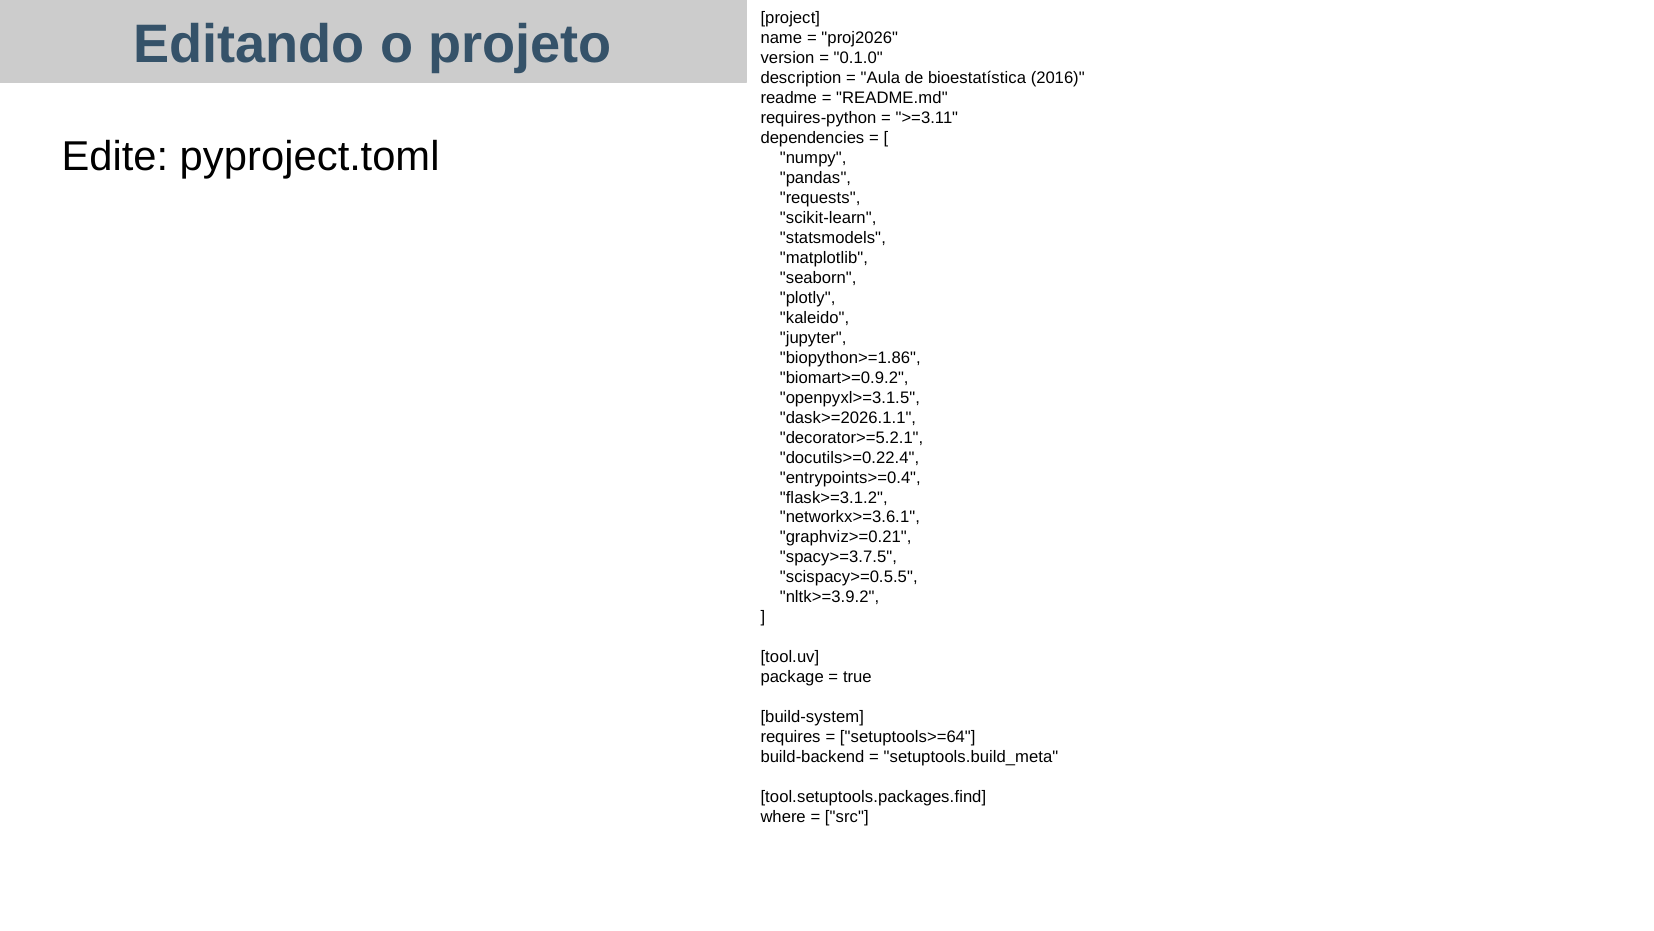

Editando o projeto
[project]
name = "proj2026"
version = "0.1.0"
description = "Aula de bioestatística (2016)"
readme = "README.md"
requires-python = ">=3.11"
dependencies = [
 "numpy",
 "pandas",
 "requests",
 "scikit-learn",
 "statsmodels",
 "matplotlib",
 "seaborn",
 "plotly",
 "kaleido",
 "jupyter",
 "biopython>=1.86",
 "biomart>=0.9.2",
 "openpyxl>=3.1.5",
 "dask>=2026.1.1",
 "decorator>=5.2.1",
 "docutils>=0.22.4",
 "entrypoints>=0.4",
 "flask>=3.1.2",
 "networkx>=3.6.1",
 "graphviz>=0.21",
 "spacy>=3.7.5",
 "scispacy>=0.5.5",
 "nltk>=3.9.2",
]
[tool.uv]
package = true
[build-system]
requires = ["setuptools>=64"]
build-backend = "setuptools.build_meta"
[tool.setuptools.packages.find]
where = ["src"]
Edite: pyproject.toml